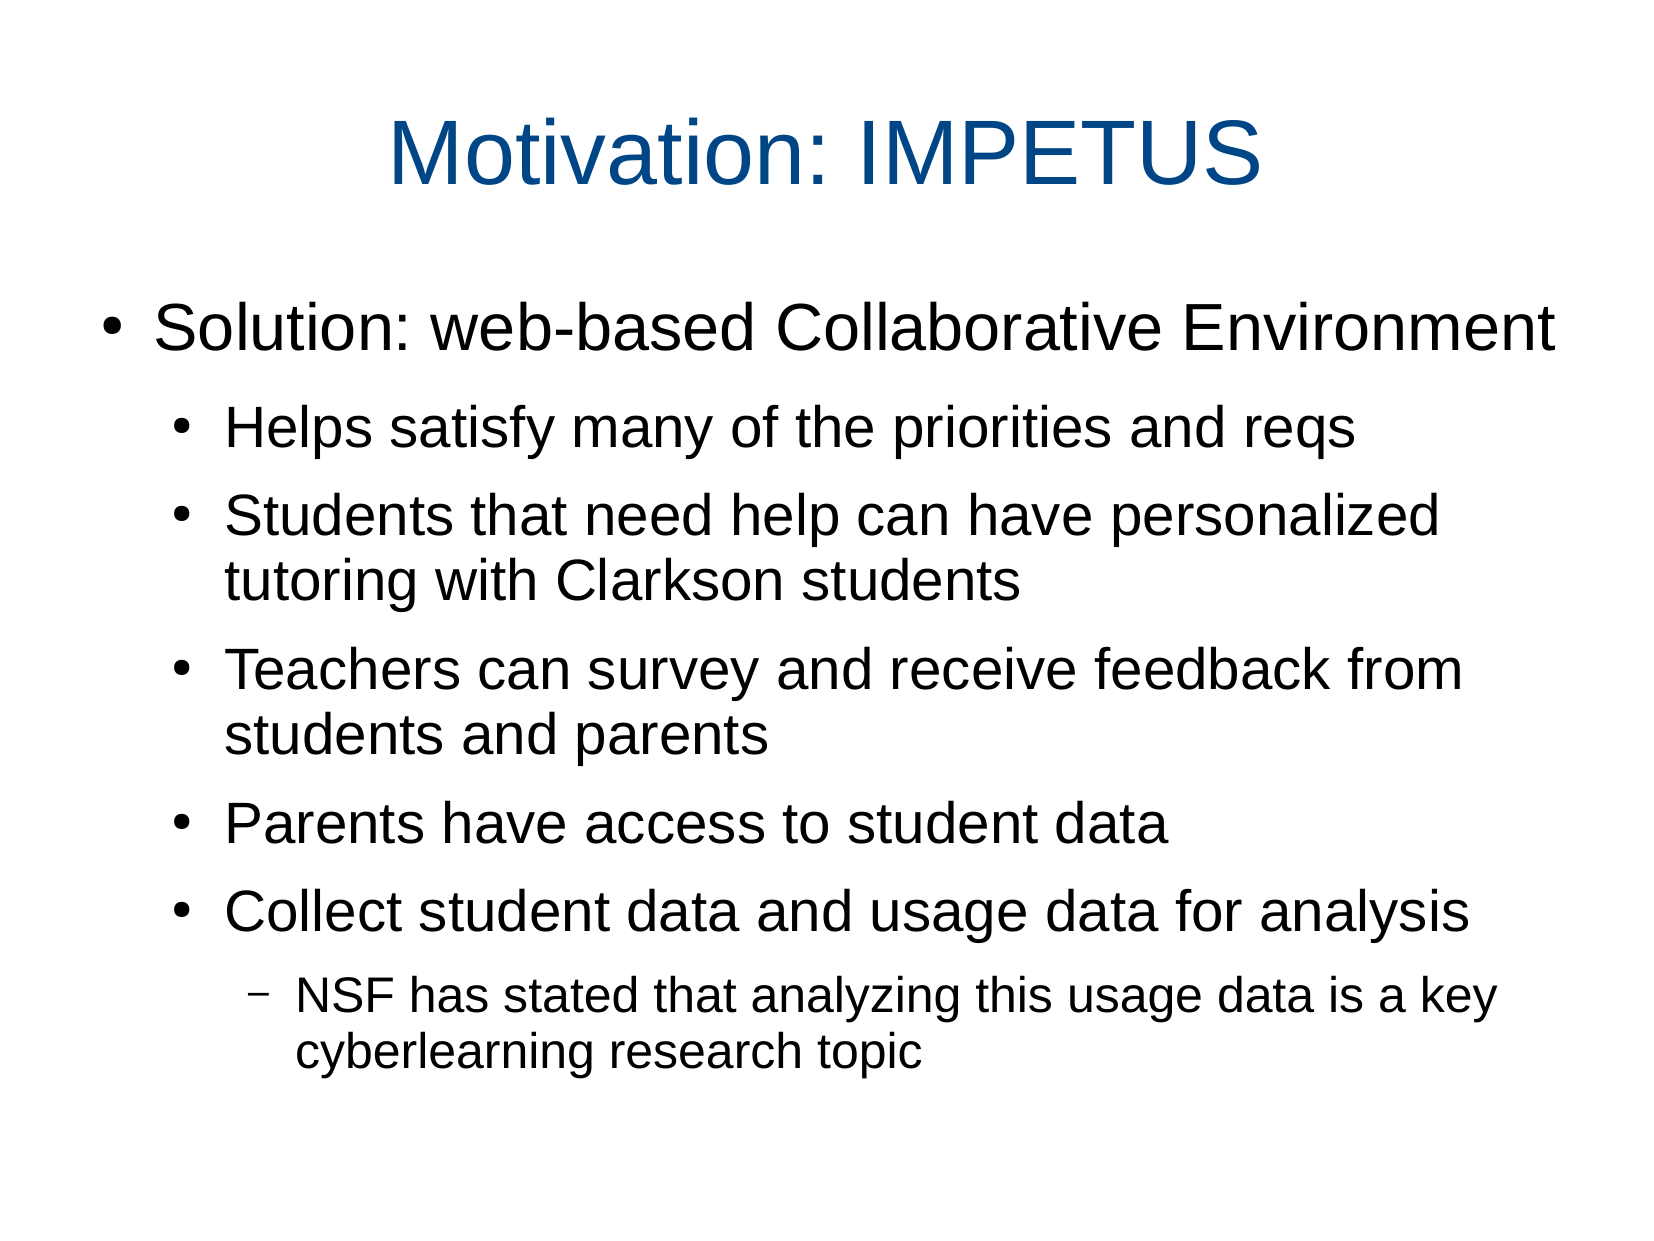

# Motivation: IMPETUS
Solution: web-based Collaborative Environment
Helps satisfy many of the priorities and reqs
Students that need help can have personalized tutoring with Clarkson students
Teachers can survey and receive feedback from students and parents
Parents have access to student data
Collect student data and usage data for analysis
NSF has stated that analyzing this usage data is a key cyberlearning research topic